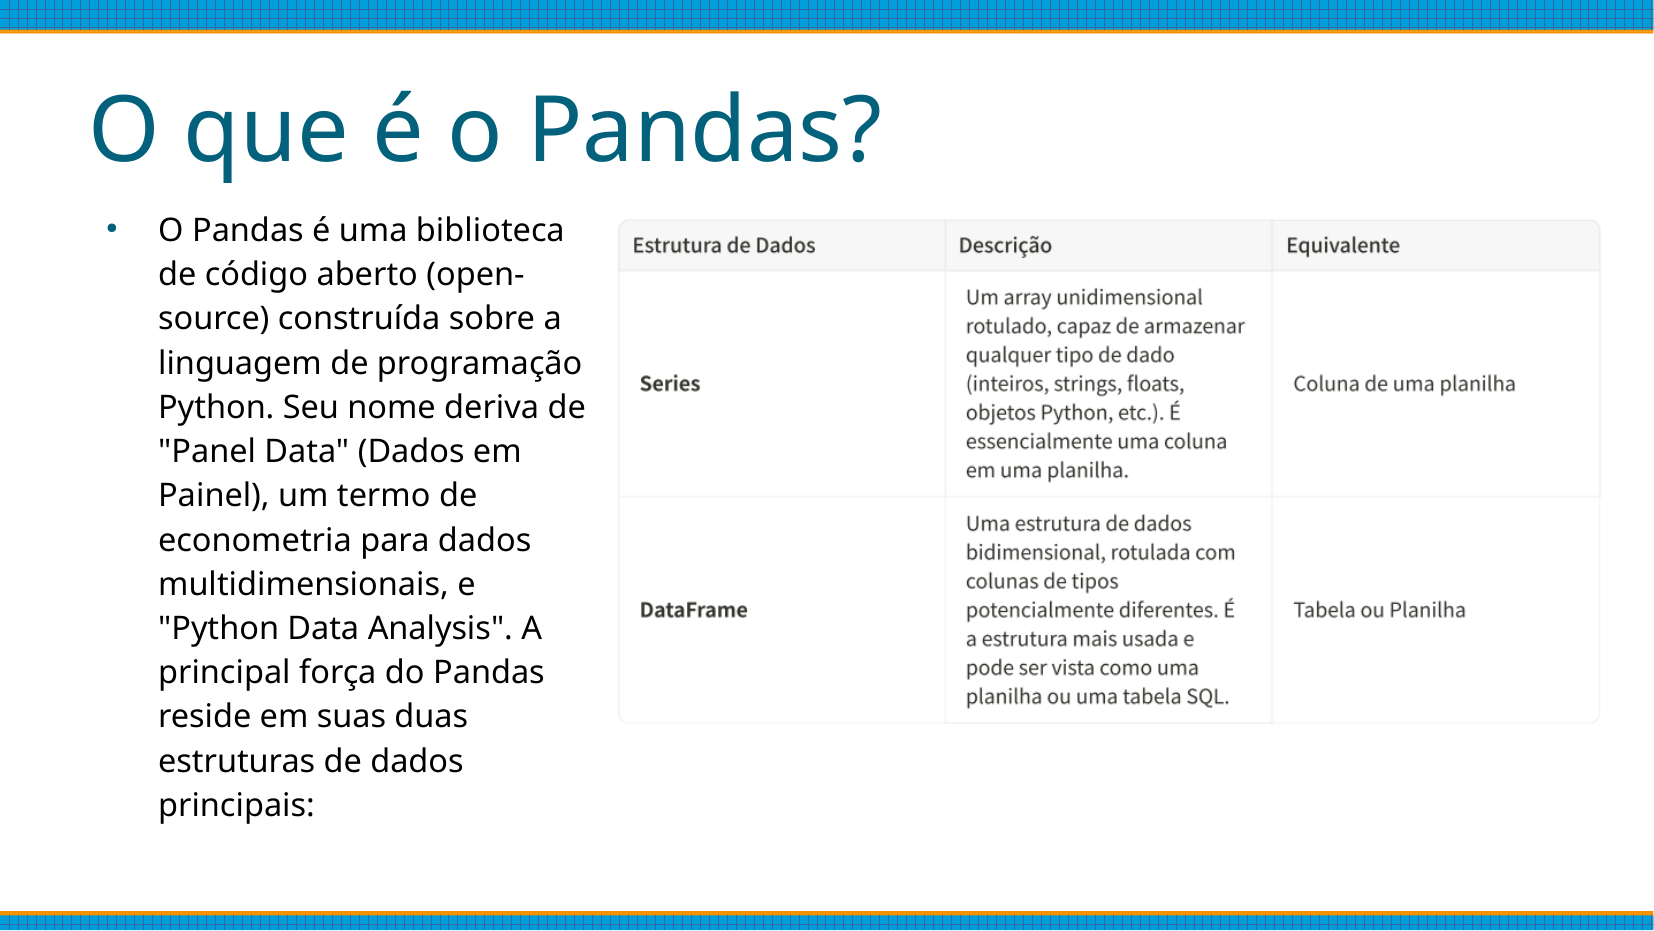

# O que é o Pandas?
O Pandas é uma biblioteca de código aberto (open-source) construída sobre a linguagem de programação Python. Seu nome deriva de "Panel Data" (Dados em Painel), um termo de econometria para dados multidimensionais, e "Python Data Analysis". A principal força do Pandas reside em suas duas estruturas de dados principais: